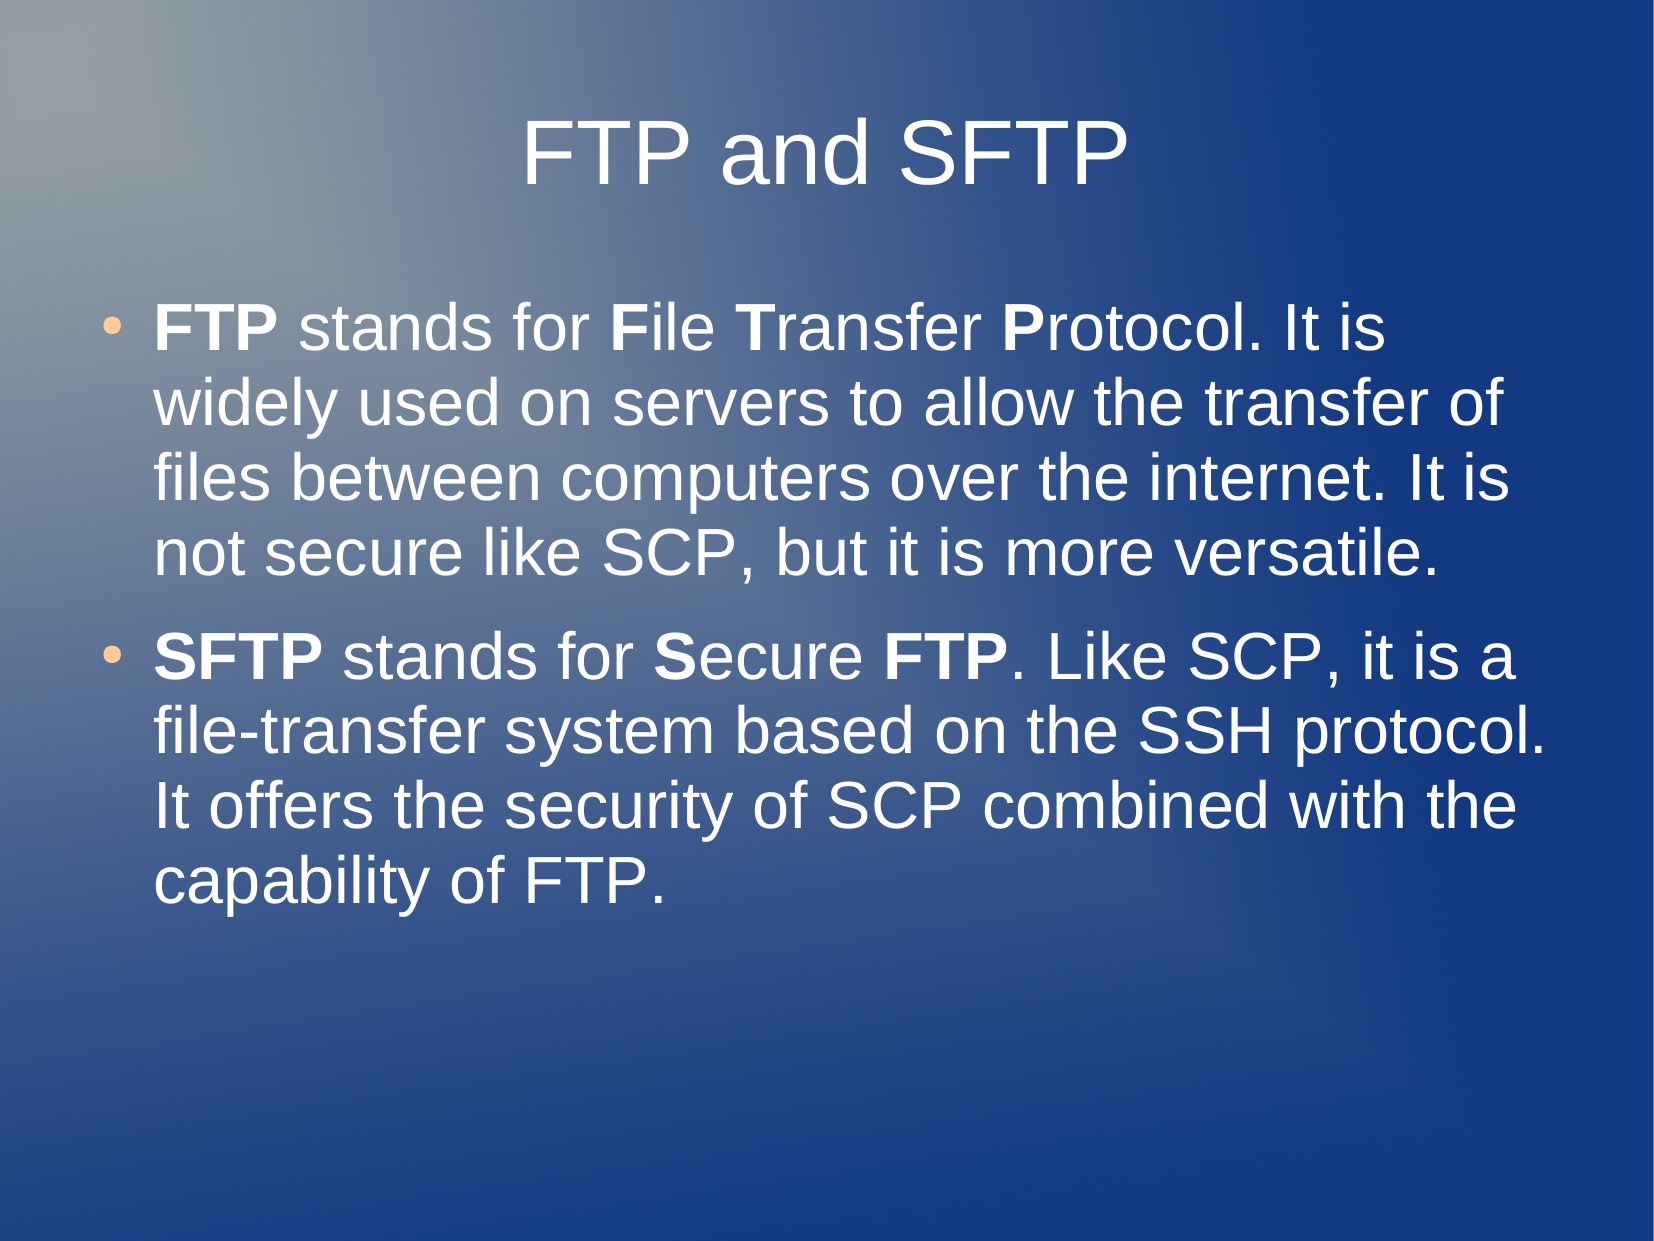

# FTP and SFTP
FTP stands for File Transfer Protocol. It is widely used on servers to allow the transfer of files between computers over the internet. It is not secure like SCP, but it is more versatile.
SFTP stands for Secure FTP. Like SCP, it is a file-transfer system based on the SSH protocol. It offers the security of SCP combined with the capability of FTP.